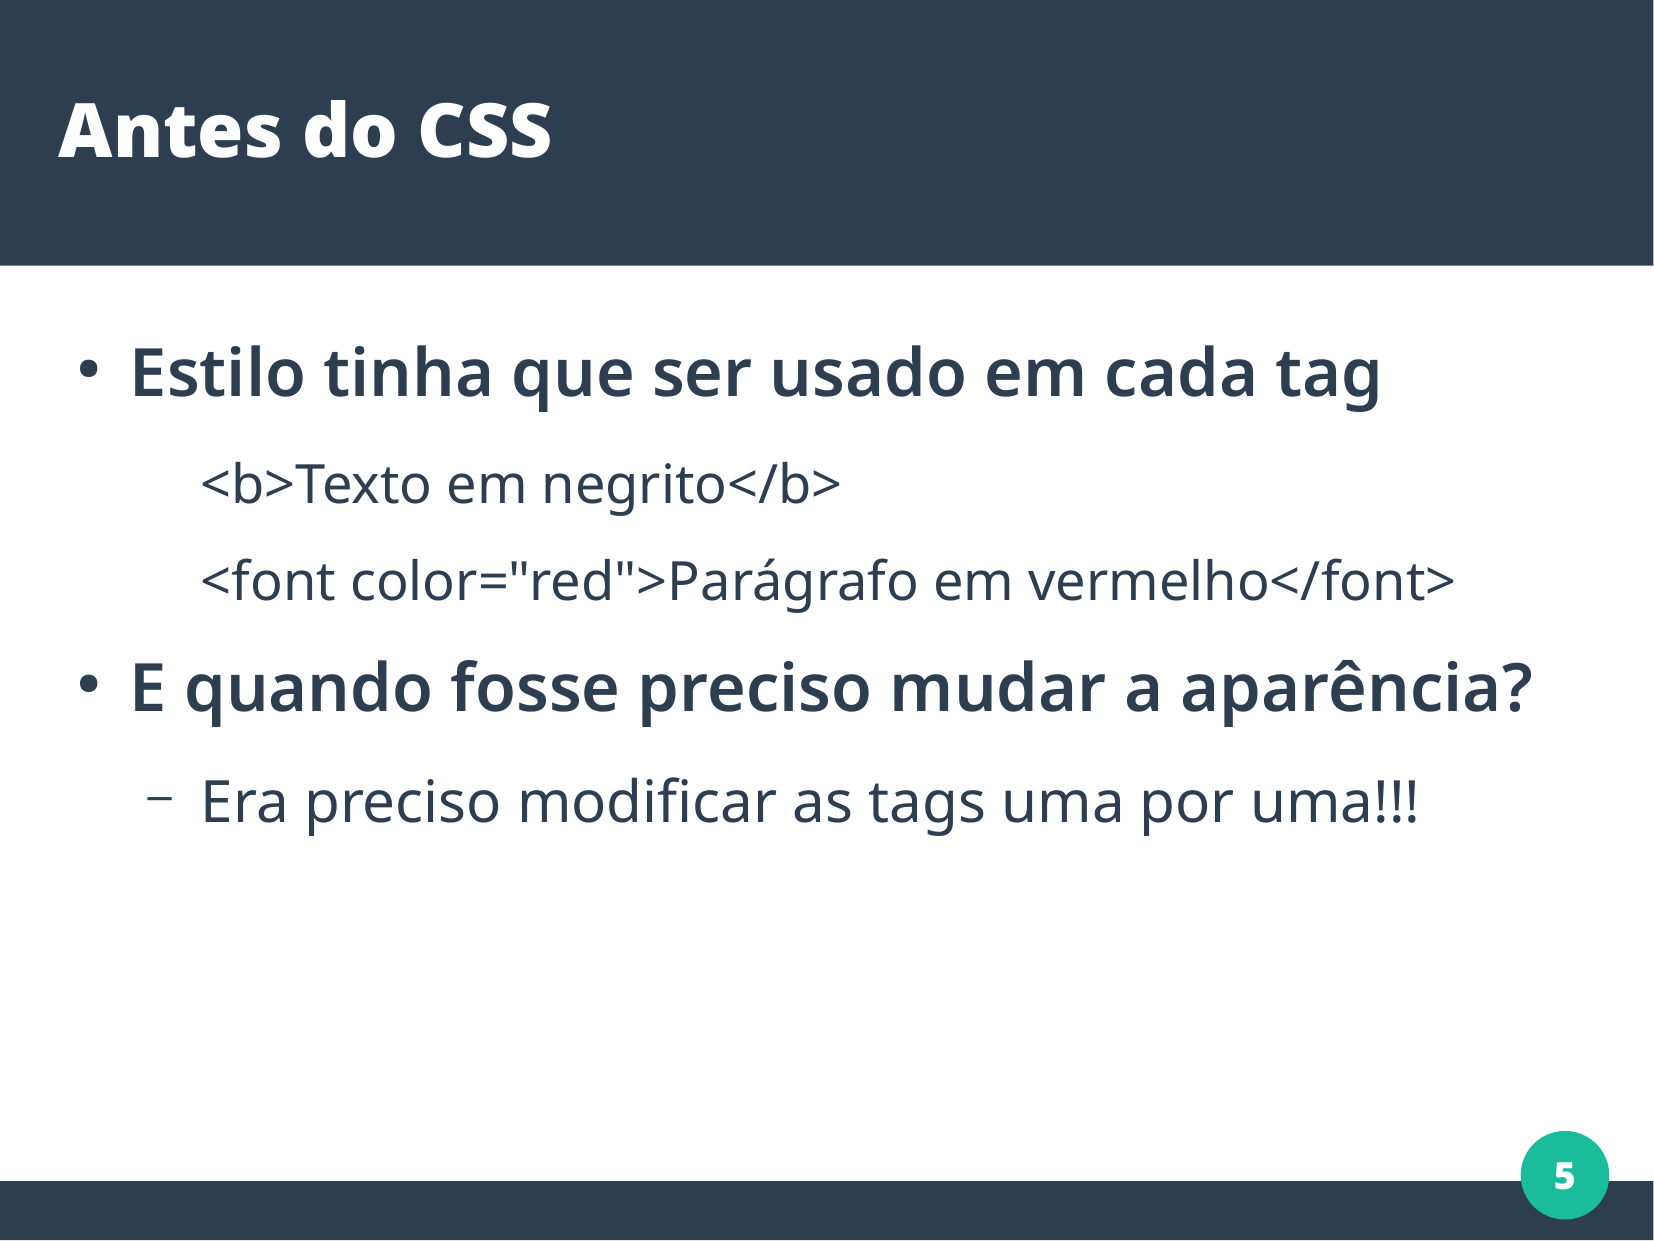

# Antes do CSS
Estilo tinha que ser usado em cada tag
<b>Texto em negrito</b>
<font color="red">Parágrafo em vermelho</font>
E quando fosse preciso mudar a aparência?
Era preciso modificar as tags uma por uma!!!
5